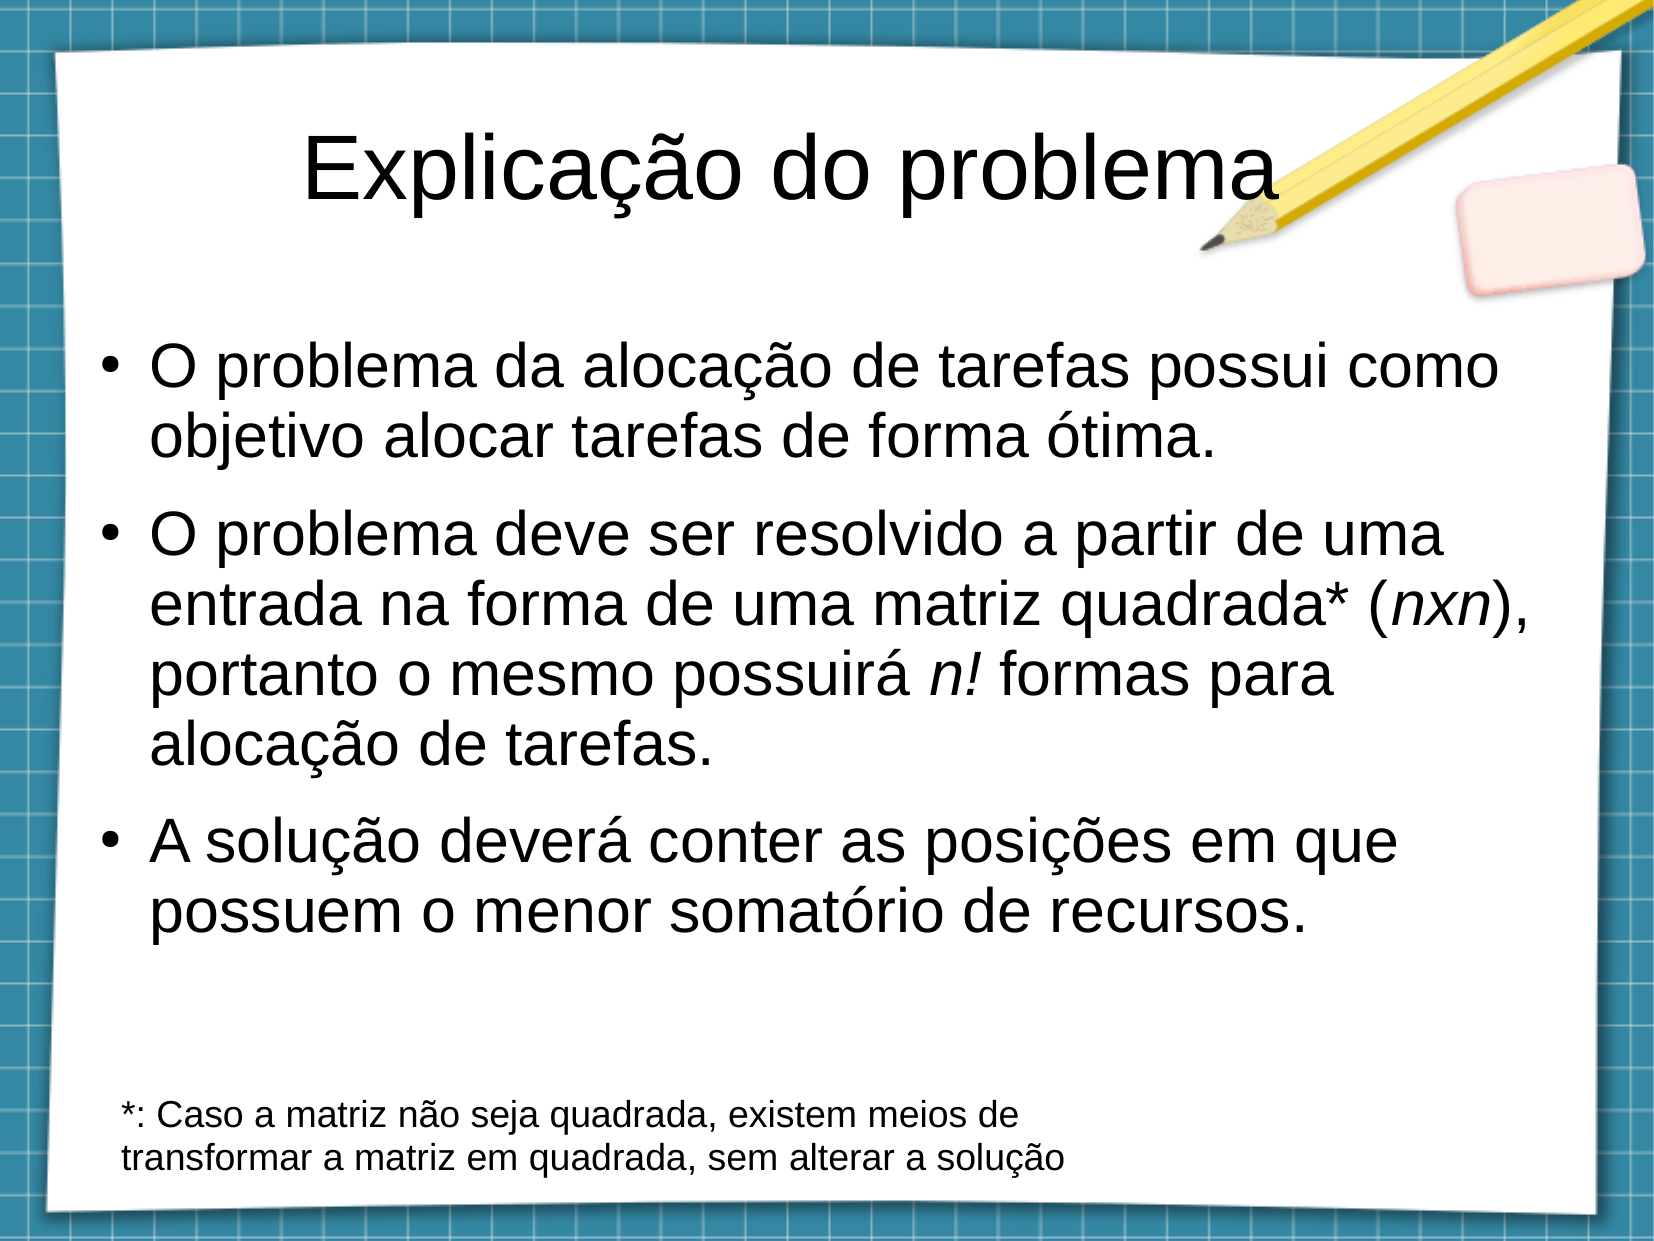

# Explicação do problema
O problema da alocação de tarefas possui como objetivo alocar tarefas de forma ótima.
O problema deve ser resolvido a partir de uma entrada na forma de uma matriz quadrada* (nxn), portanto o mesmo possuirá n! formas para alocação de tarefas.
A solução deverá conter as posições em que possuem o menor somatório de recursos.
*: Caso a matriz não seja quadrada, existem meios de transformar a matriz em quadrada, sem alterar a solução